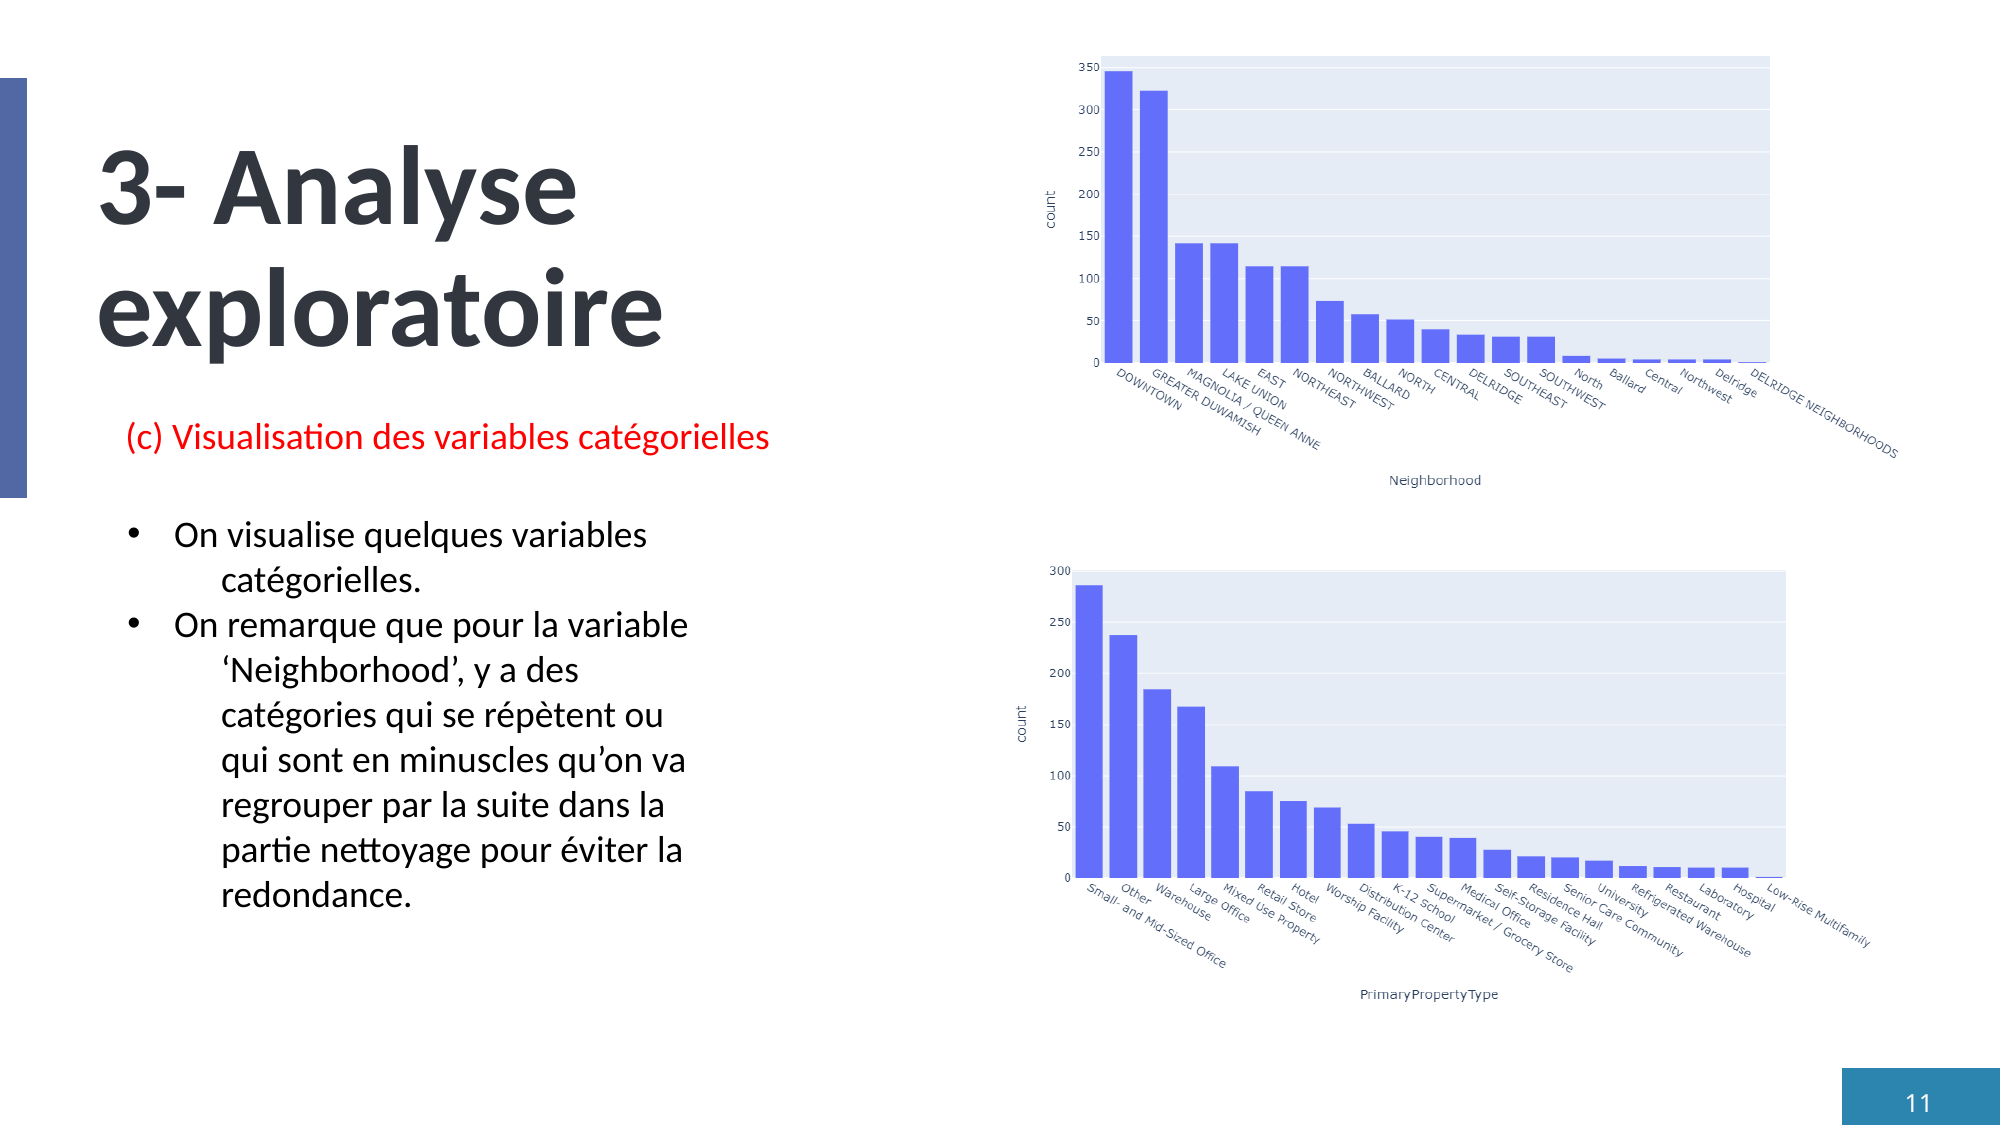

# 3- Analyse exploratoire
(c) Visualisation des variables catégorielles
On visualise quelques variables catégorielles.
On remarque que pour la variable ‘Neighborhood’, y a des catégories qui se répètent ou qui sont en minuscles qu’on va regrouper par la suite dans la partie nettoyage pour éviter la redondance.